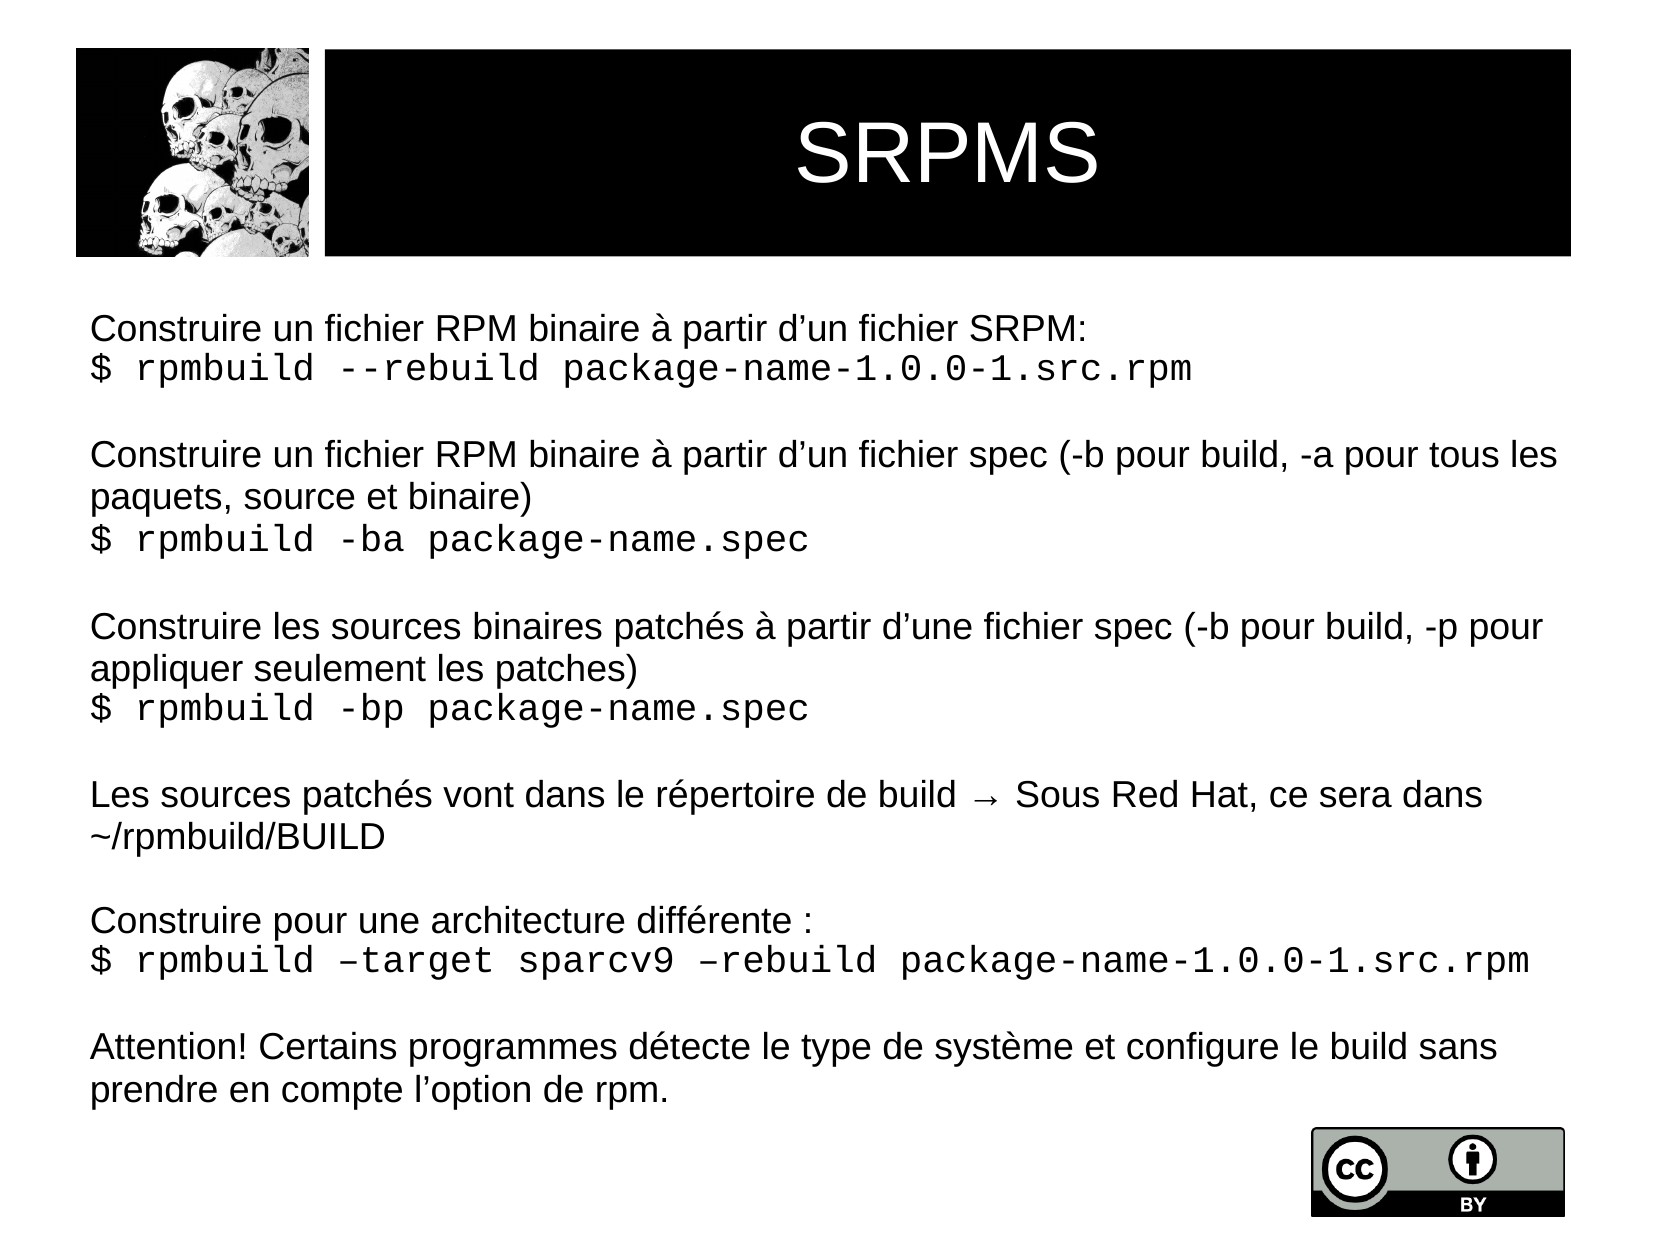

# SRPMS
Construire un fichier RPM binaire à partir d’un fichier SRPM:
	$ rpmbuild --rebuild package-name-1.0.0-1.src.rpm
Construire un fichier RPM binaire à partir d’un fichier spec (-b pour build, -a pour tous les paquets, source et binaire)
	$ rpmbuild -ba package-name.spec
Construire les sources binaires patchés à partir d’une fichier spec (-b pour build, -p pour appliquer seulement les patches)
	$ rpmbuild -bp package-name.spec
Les sources patchés vont dans le répertoire de build → Sous Red Hat, ce sera dans ~/rpmbuild/BUILD
Construire pour une architecture différente :
$ rpmbuild –target sparcv9 –rebuild package-name-1.0.0-1.src.rpm
Attention! Certains programmes détecte le type de système et configure le build sans prendre en compte l’option de rpm.